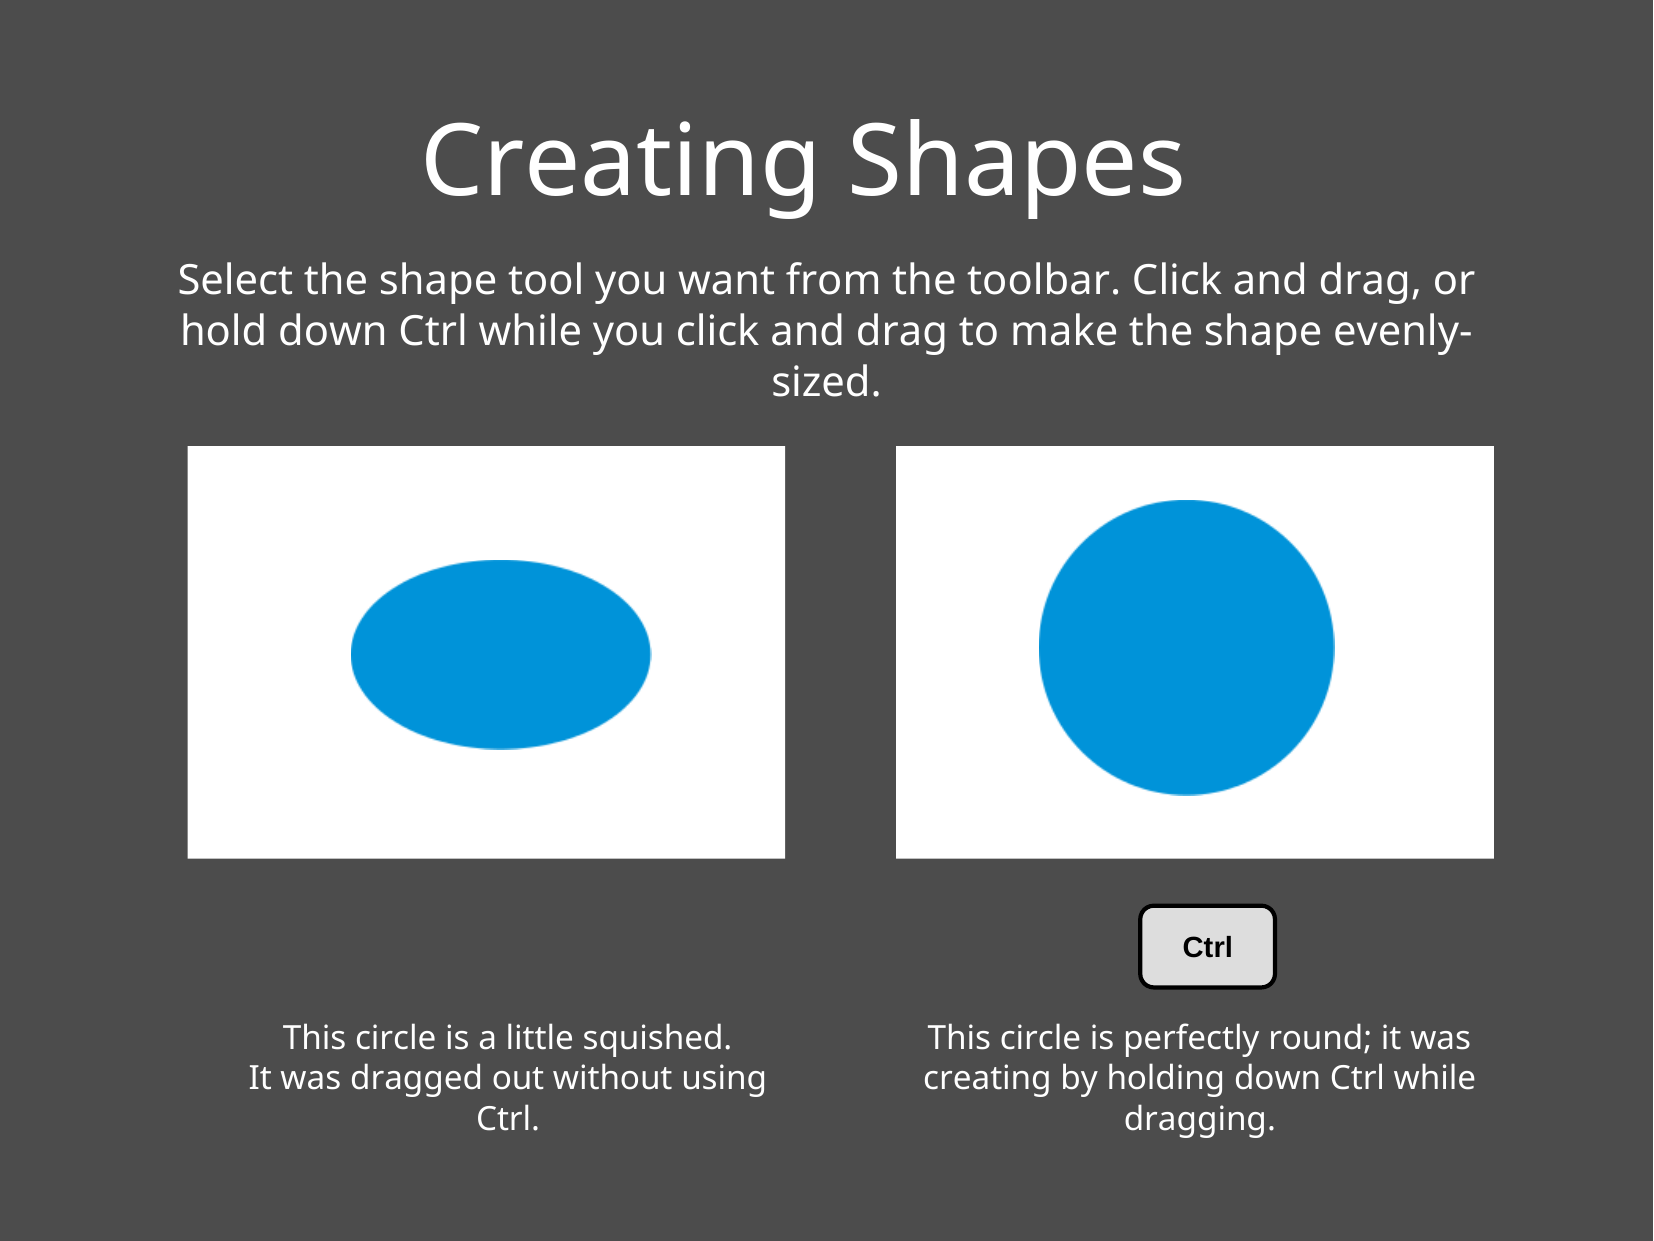

# Creating Shapes
Select the shape tool you want from the toolbar. Click and drag, or hold down Ctrl while you click and drag to make the shape evenly-sized.
 Ctrl
This circle is a little squished.
It was dragged out without using Ctrl.
This circle is perfectly round; it was creating by holding down Ctrl while dragging.